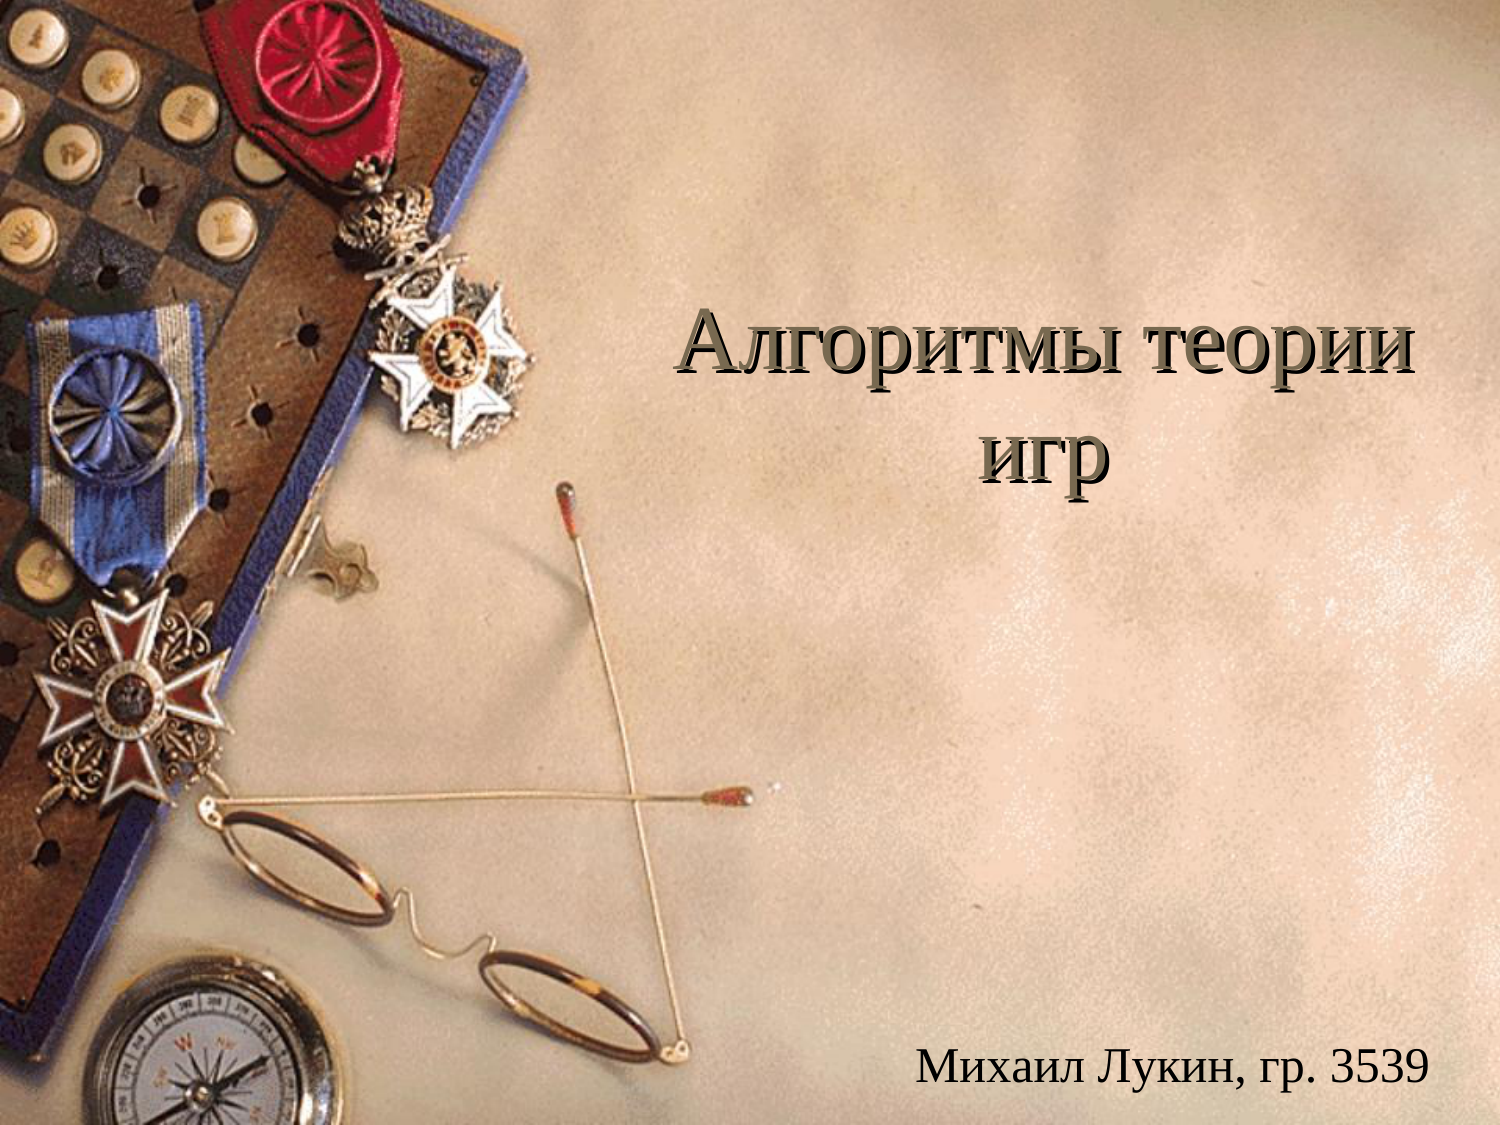

# Алгоритмы теории игр
Михаил Лукин, гр. 3539